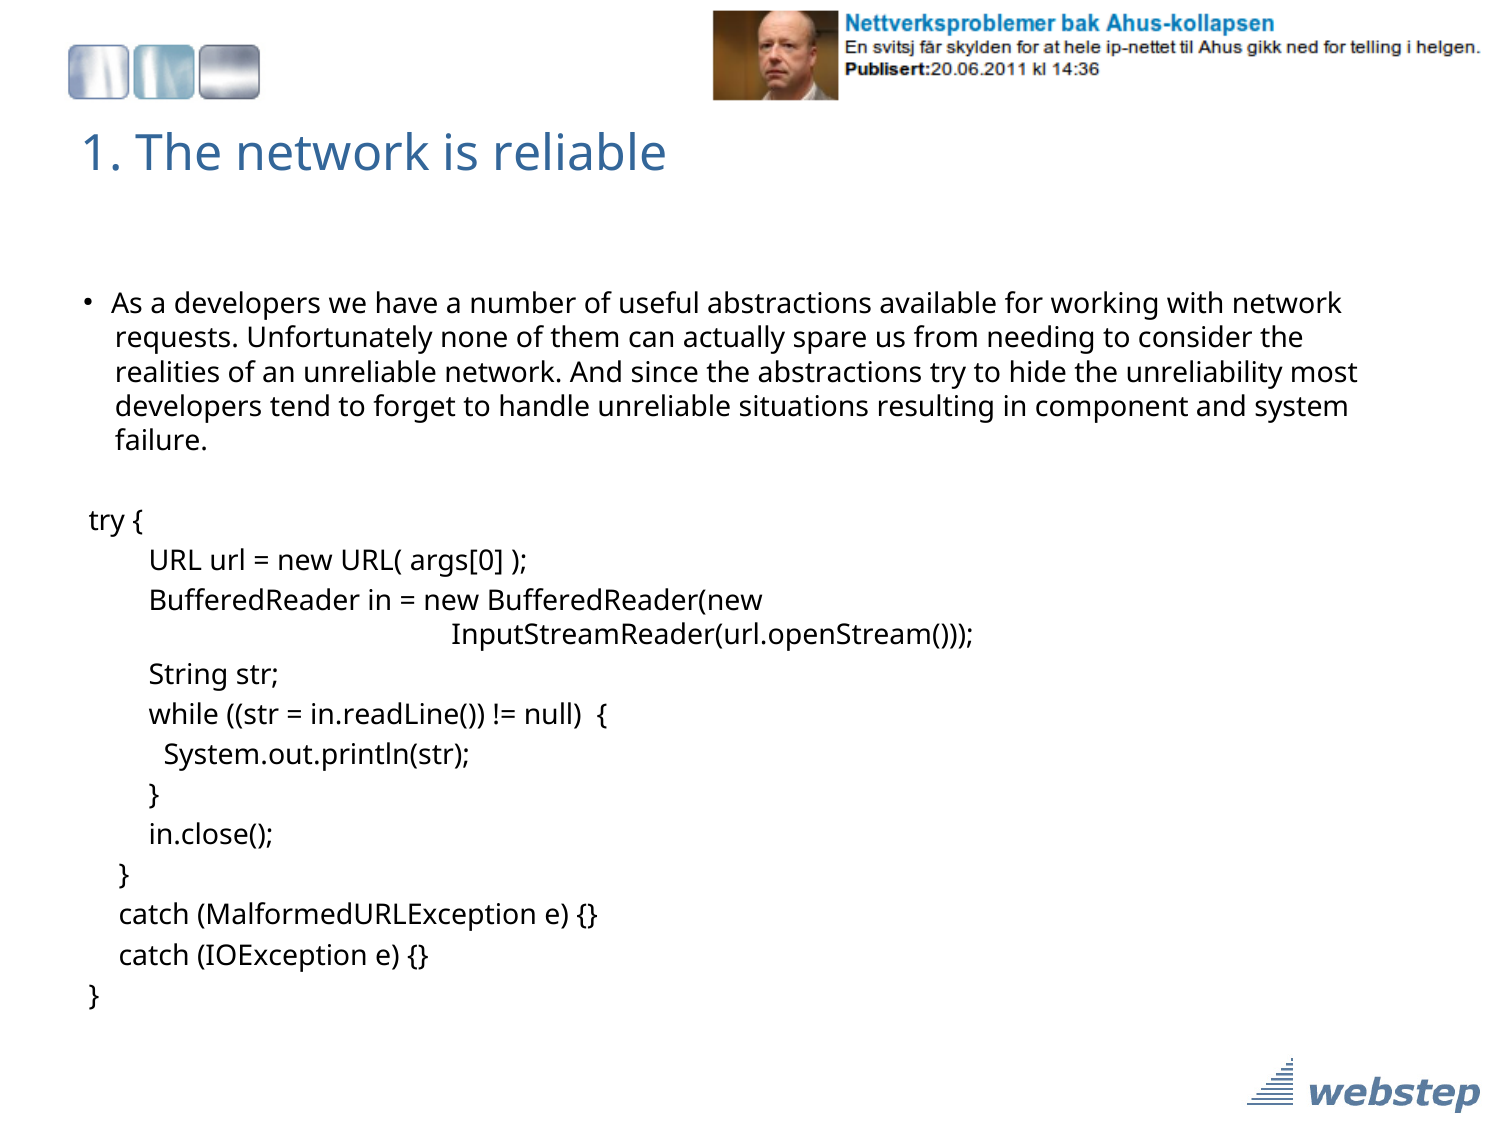

# 1. The network is reliable
 As a developers we have a number of useful abstractions available for working with network requests. Unfortunately none of them can actually spare us from needing to consider the realities of an unreliable network. And since the abstractions try to hide the unreliability most developers tend to forget to handle unreliable situations resulting in component and system failure.
try {
 URL url = new URL( args[0] );
 BufferedReader in = new BufferedReader(new
	 InputStreamReader(url.openStream()));
 String str;
 while ((str = in.readLine()) != null) {
 System.out.println(str);
 }
 in.close();
 }
 catch (MalformedURLException e) {}
 catch (IOException e) {}
}